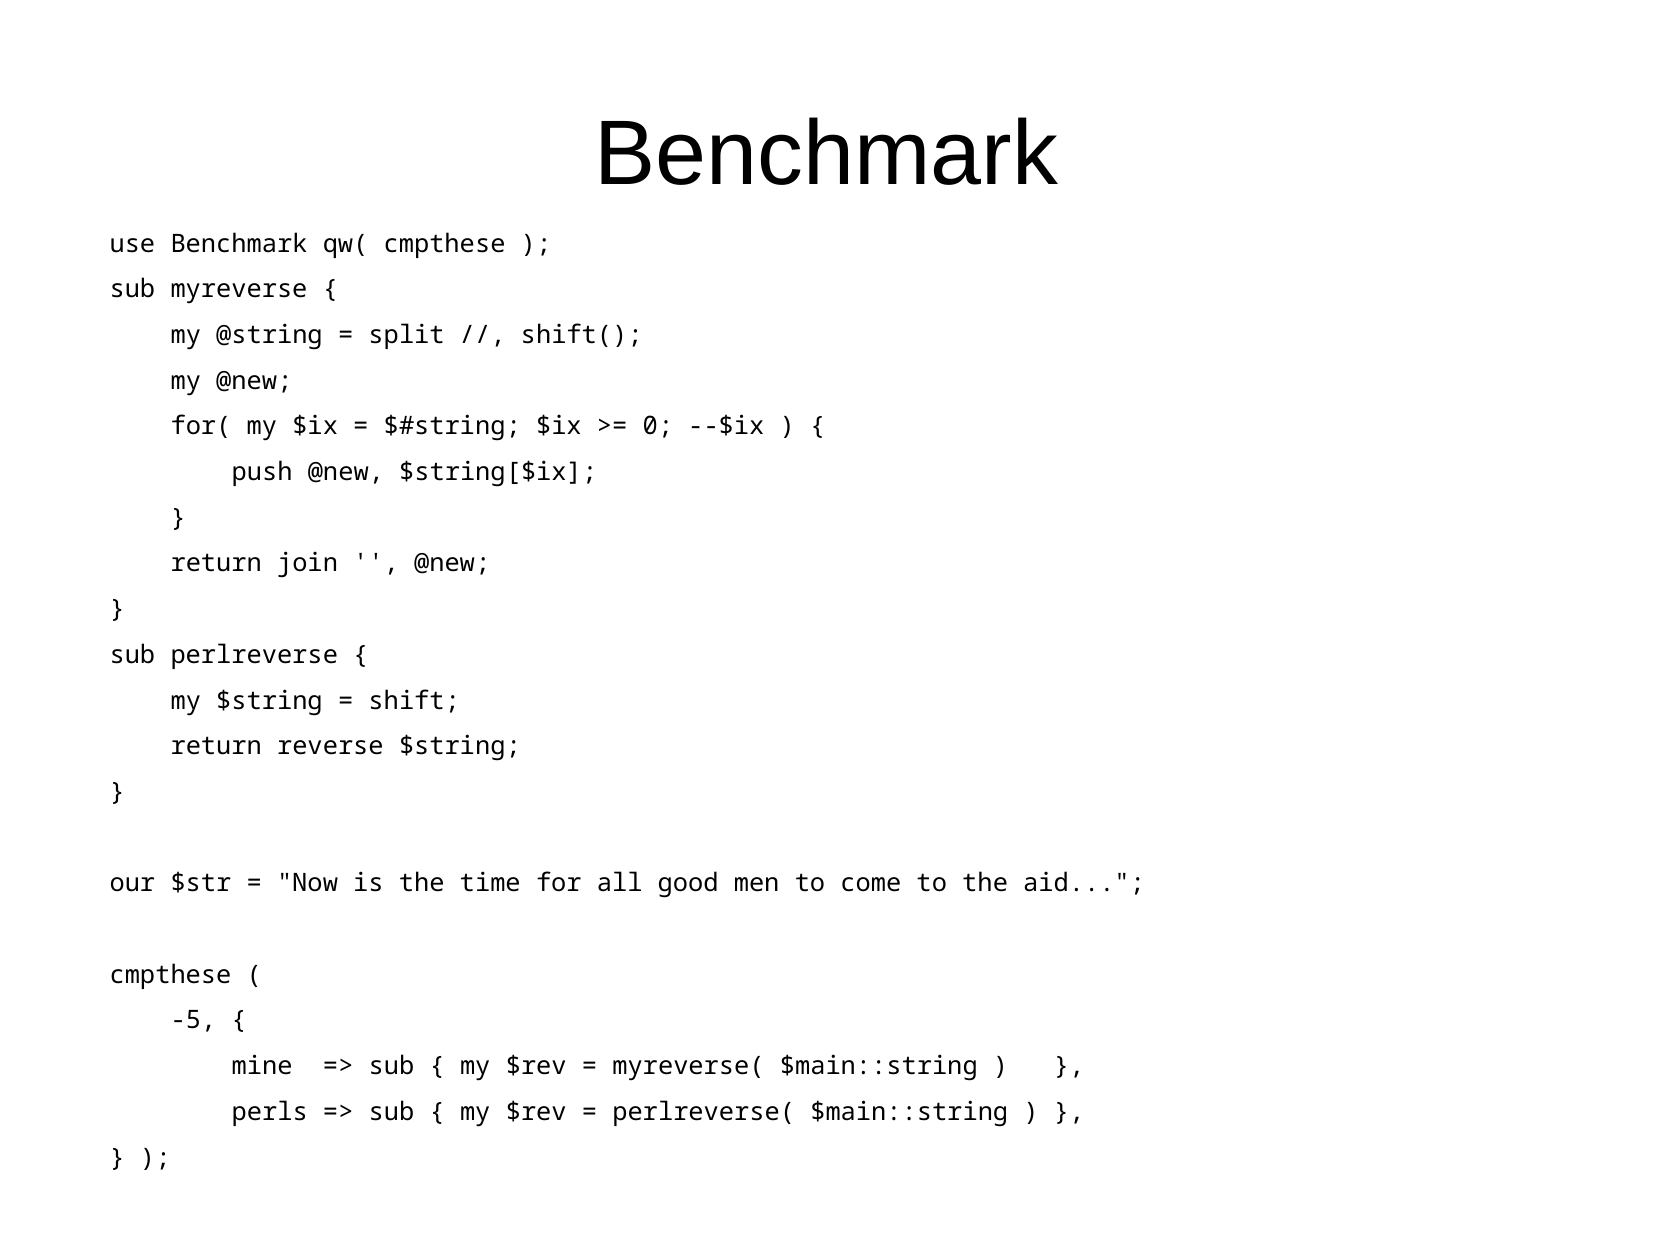

# Benchmark
use Benchmark qw( cmpthese );
sub myreverse {
 my @string = split //, shift();
 my @new;
 for( my $ix = $#string; $ix >= 0; --$ix ) {
 push @new, $string[$ix];
 }
 return join '', @new;
}
sub perlreverse {
 my $string = shift;
 return reverse $string;
}
our $str = "Now is the time for all good men to come to the aid...";
cmpthese (
 -5, {
 mine => sub { my $rev = myreverse( $main::string ) },
 perls => sub { my $rev = perlreverse( $main::string ) },
} );